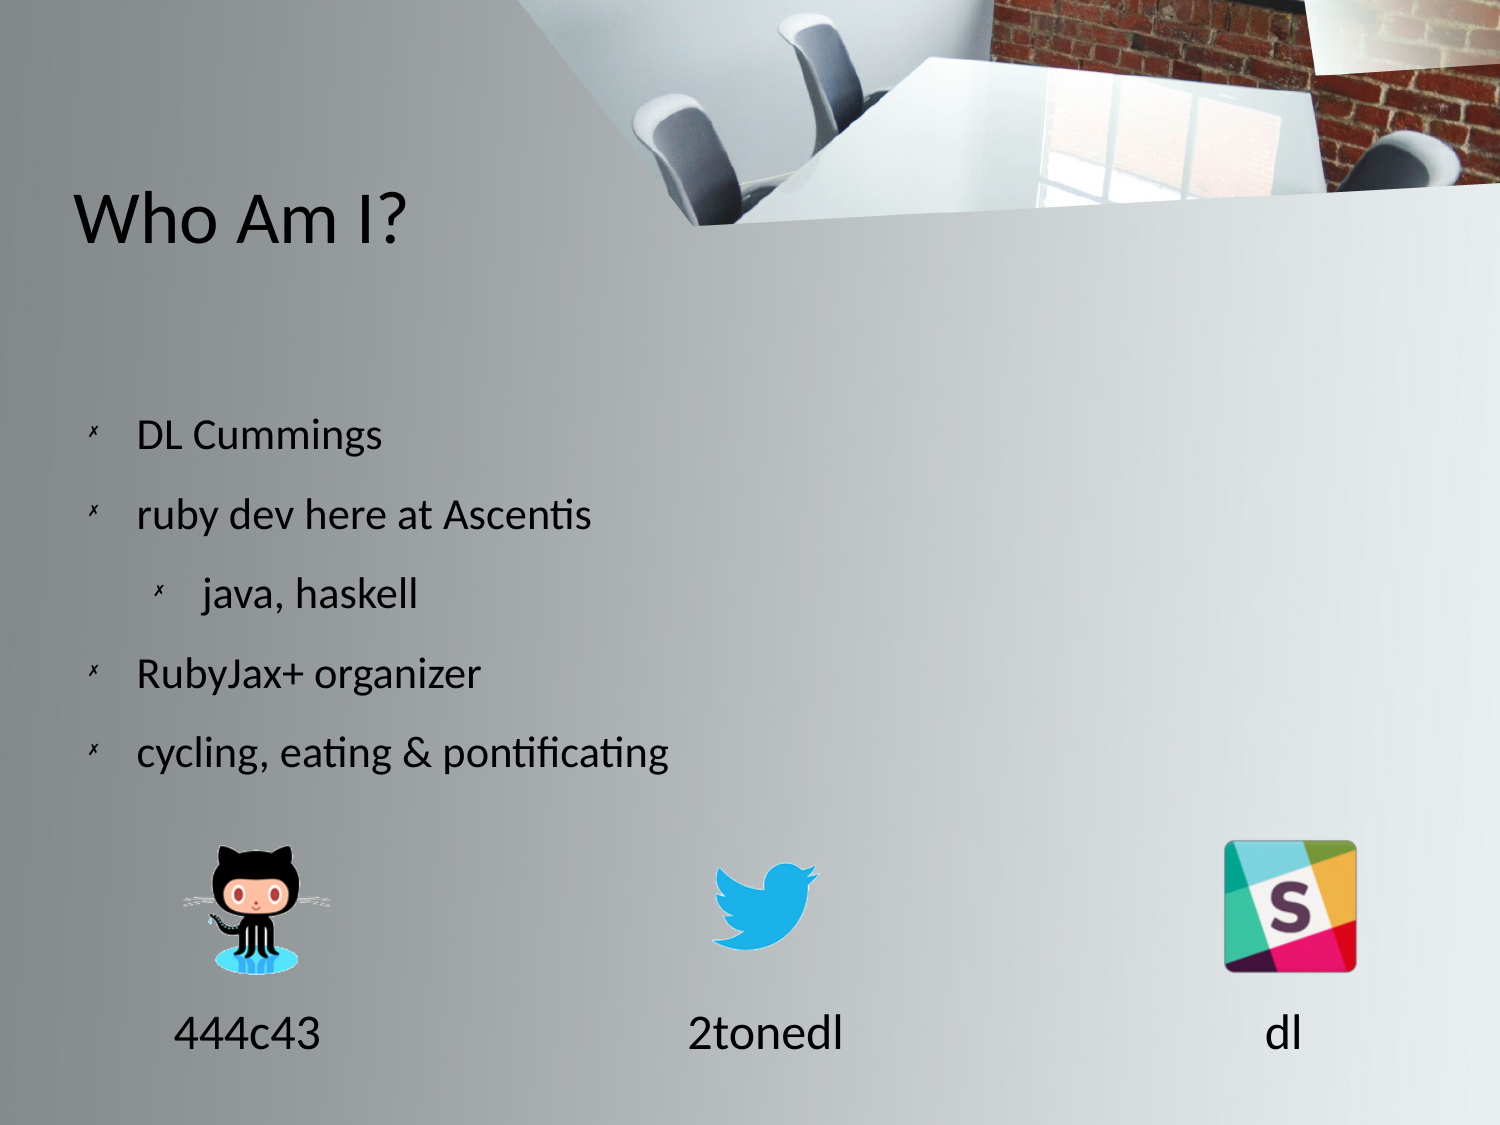

Who Am I?
# DL Cummings
ruby dev here at Ascentis
java, haskell
RubyJax+ organizer
cycling, eating & pontificating
 444c43					 2tonedl		 			dl